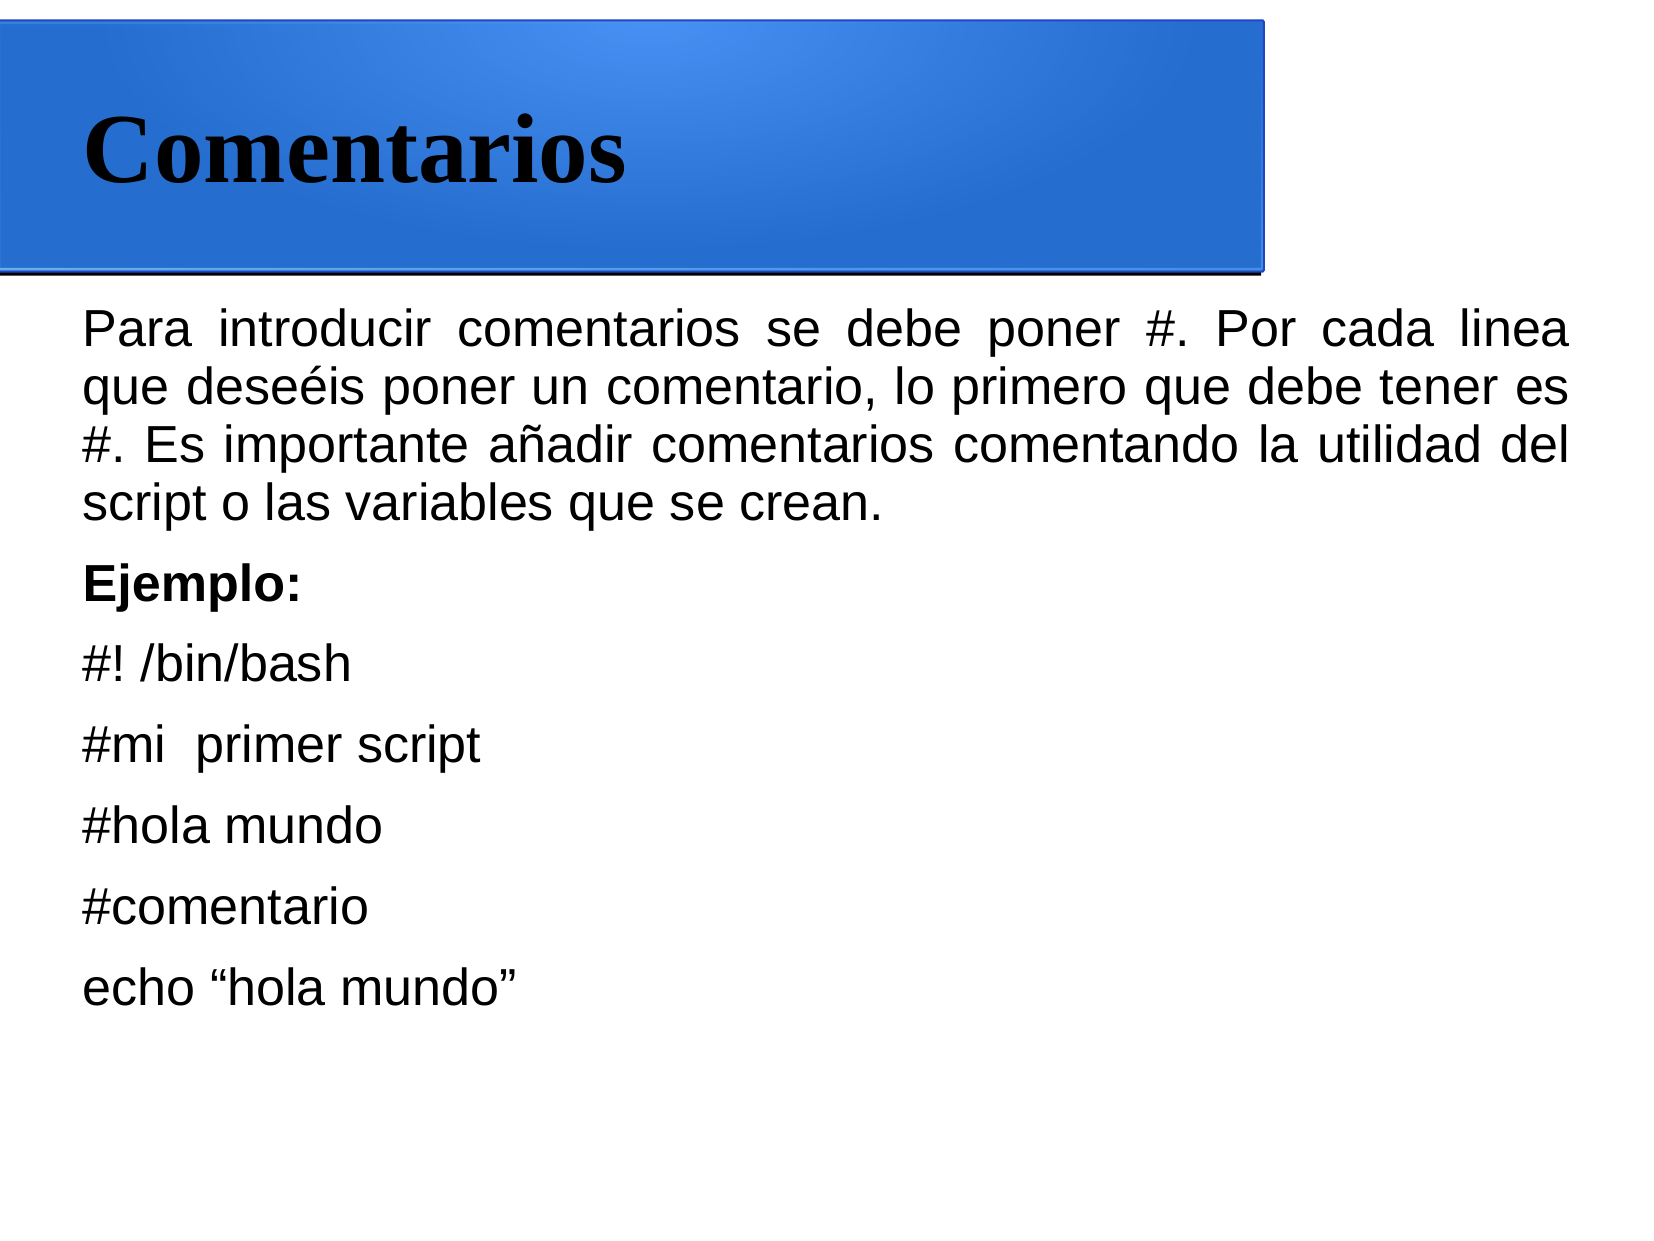

# Comentarios
Para introducir comentarios se debe poner #. Por cada linea que deseéis poner un comentario, lo primero que debe tener es #. Es importante añadir comentarios comentando la utilidad del script o las variables que se crean.
Ejemplo:
#! /bin/bash
#mi primer script
#hola mundo
#comentario
echo “hola mundo”